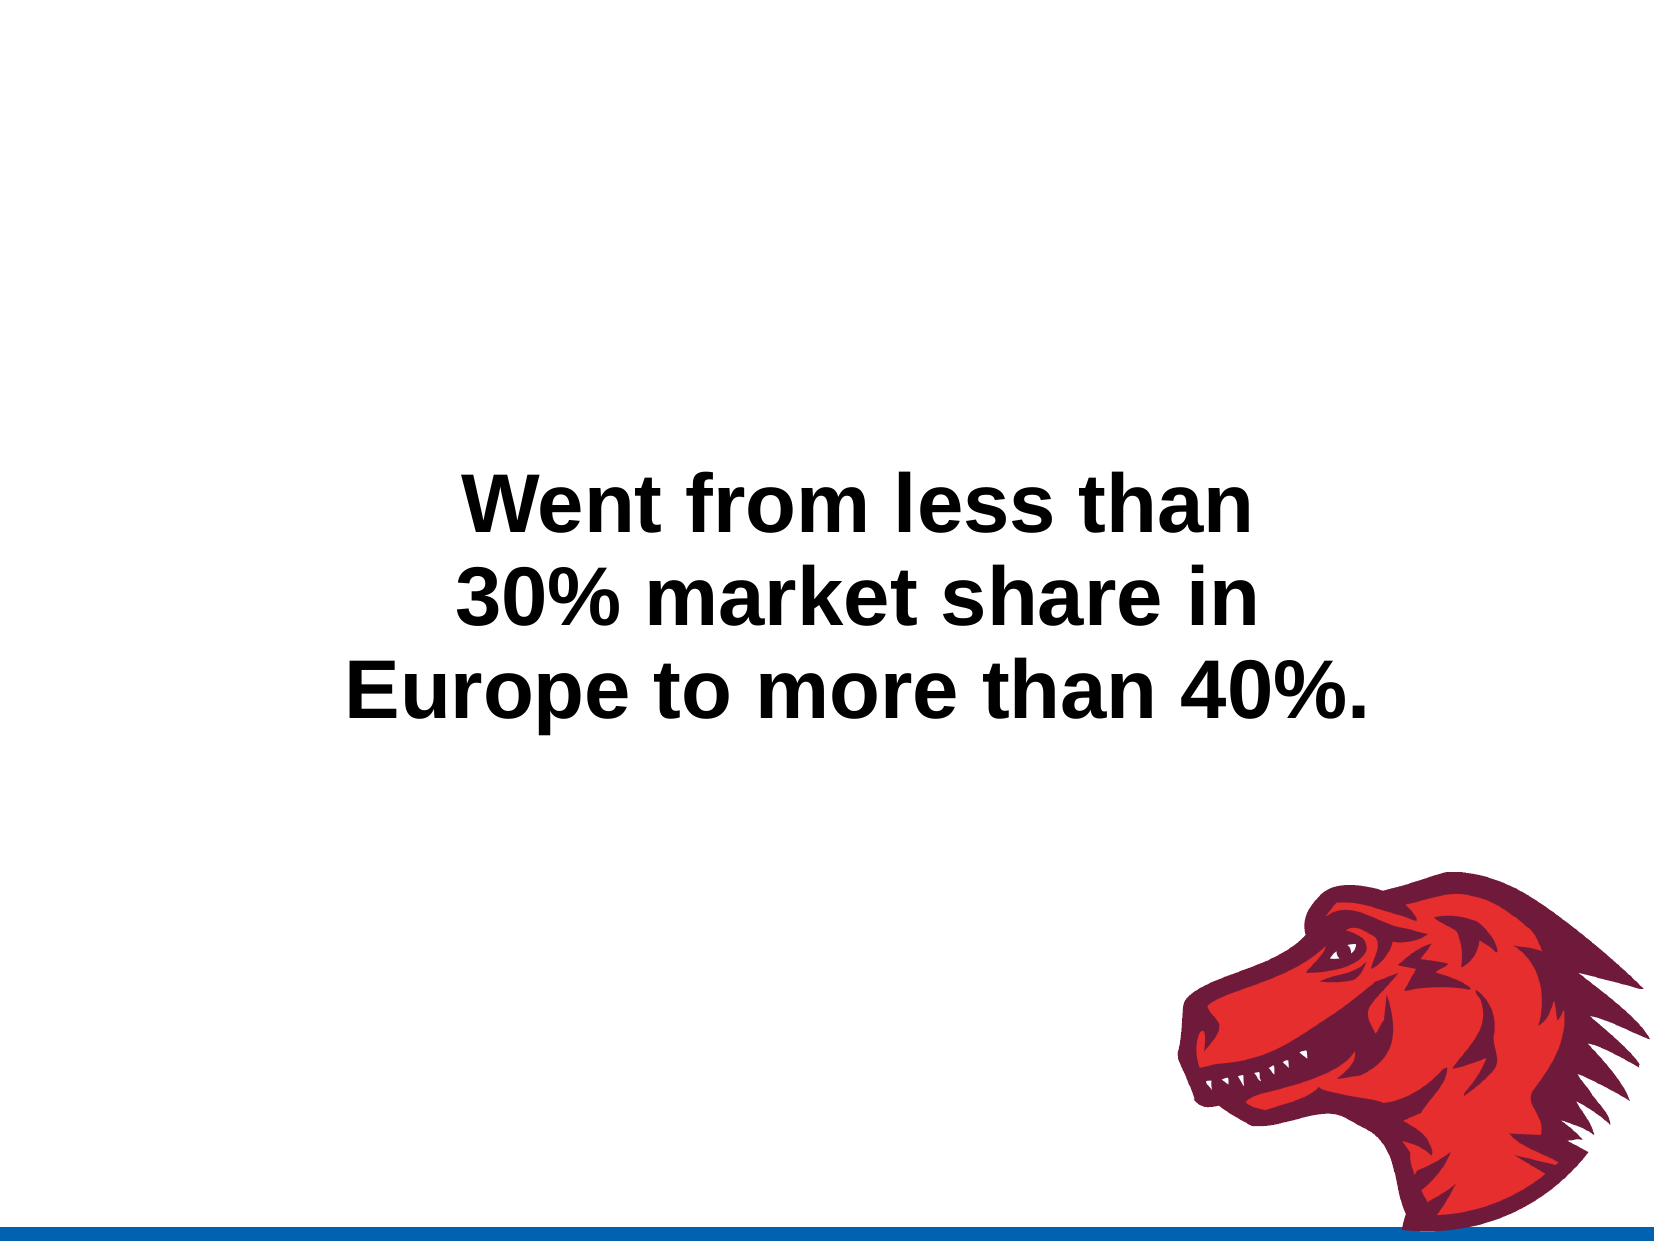

Went from less than
30% market share in
Europe to more than 40%.